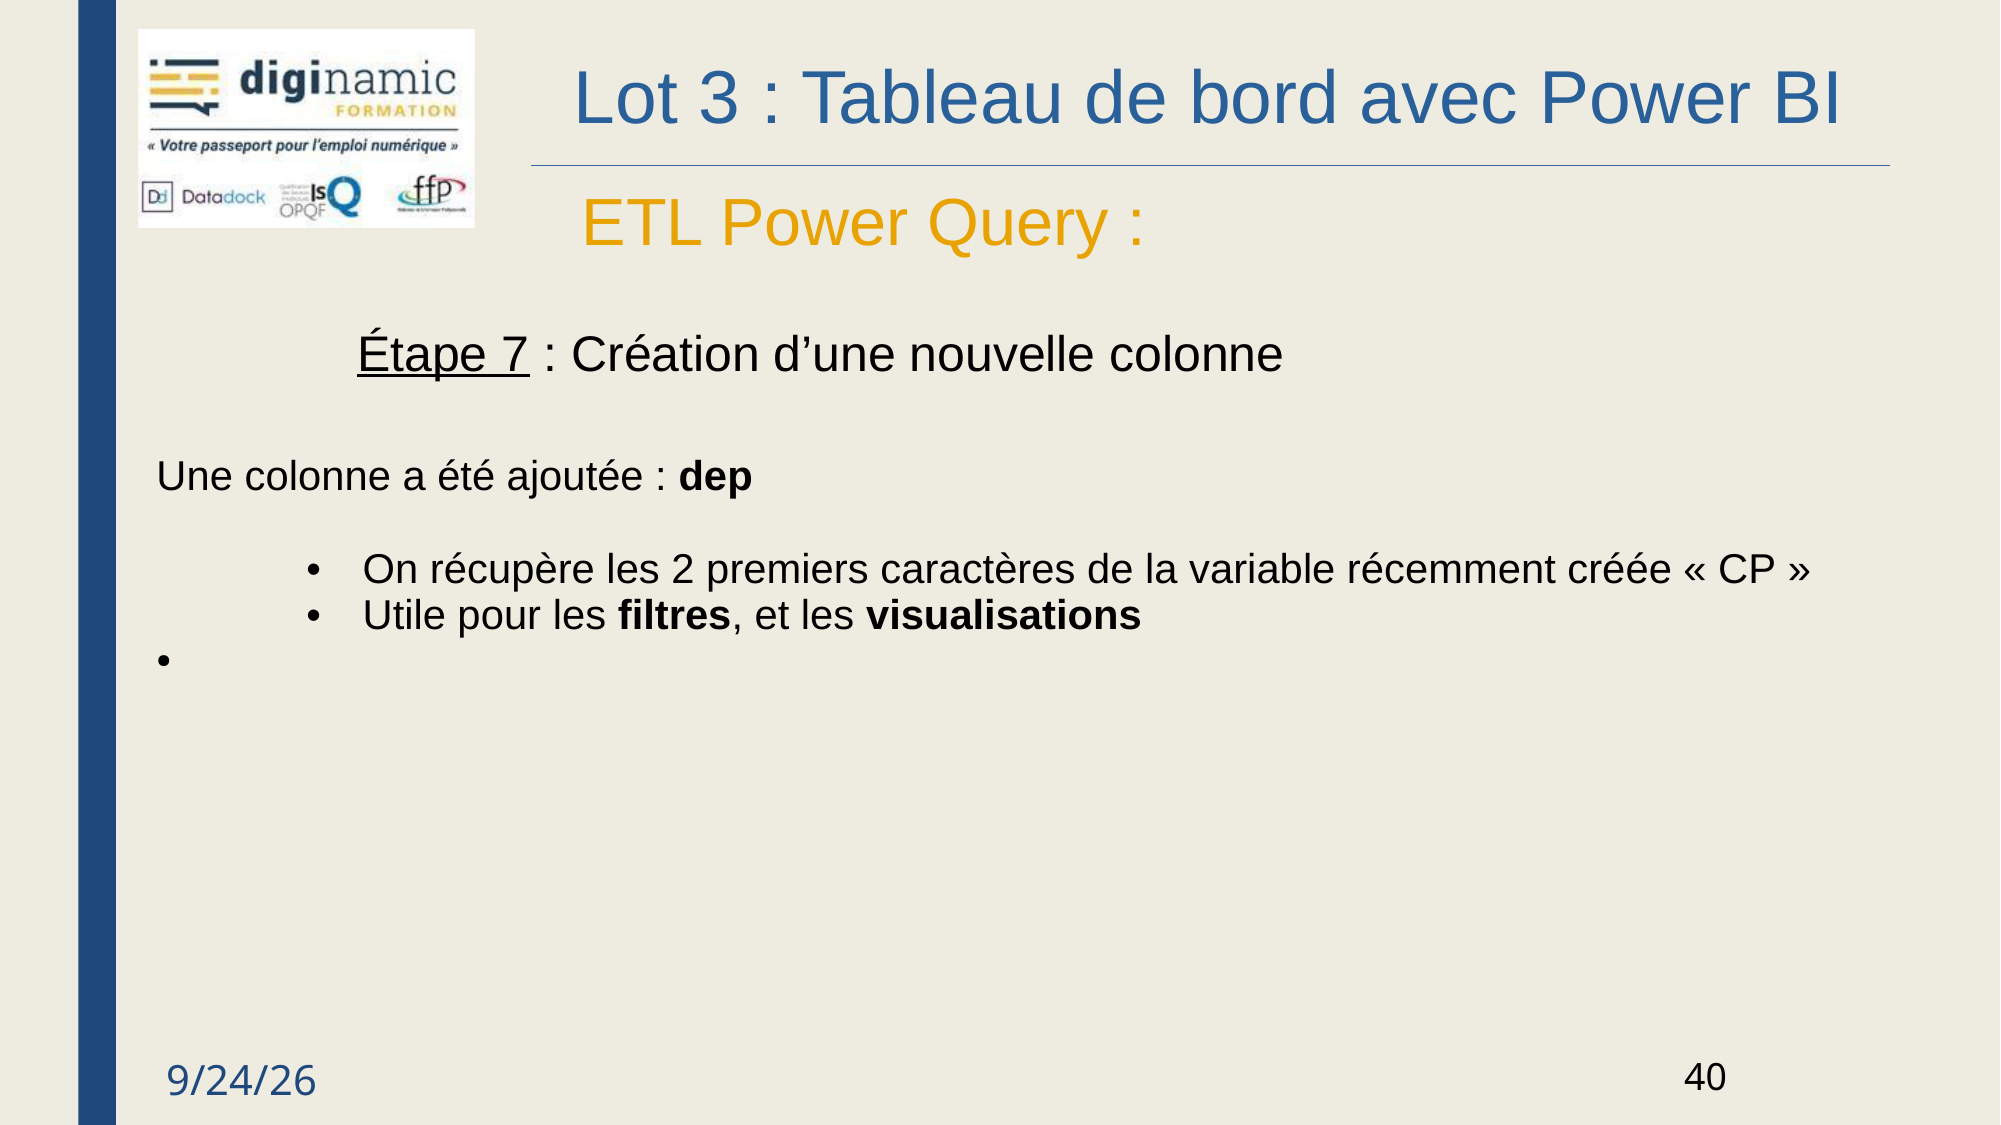

# Lot 3 : Tableau de bord avec Power BI
ETL Power Query :
Étape 7 : Création d’une nouvelle colonne
Une colonne a été ajoutée : dep
On récupère les 2 premiers caractères de la variable récemment créée « CP »
Utile pour les filtres, et les visualisations